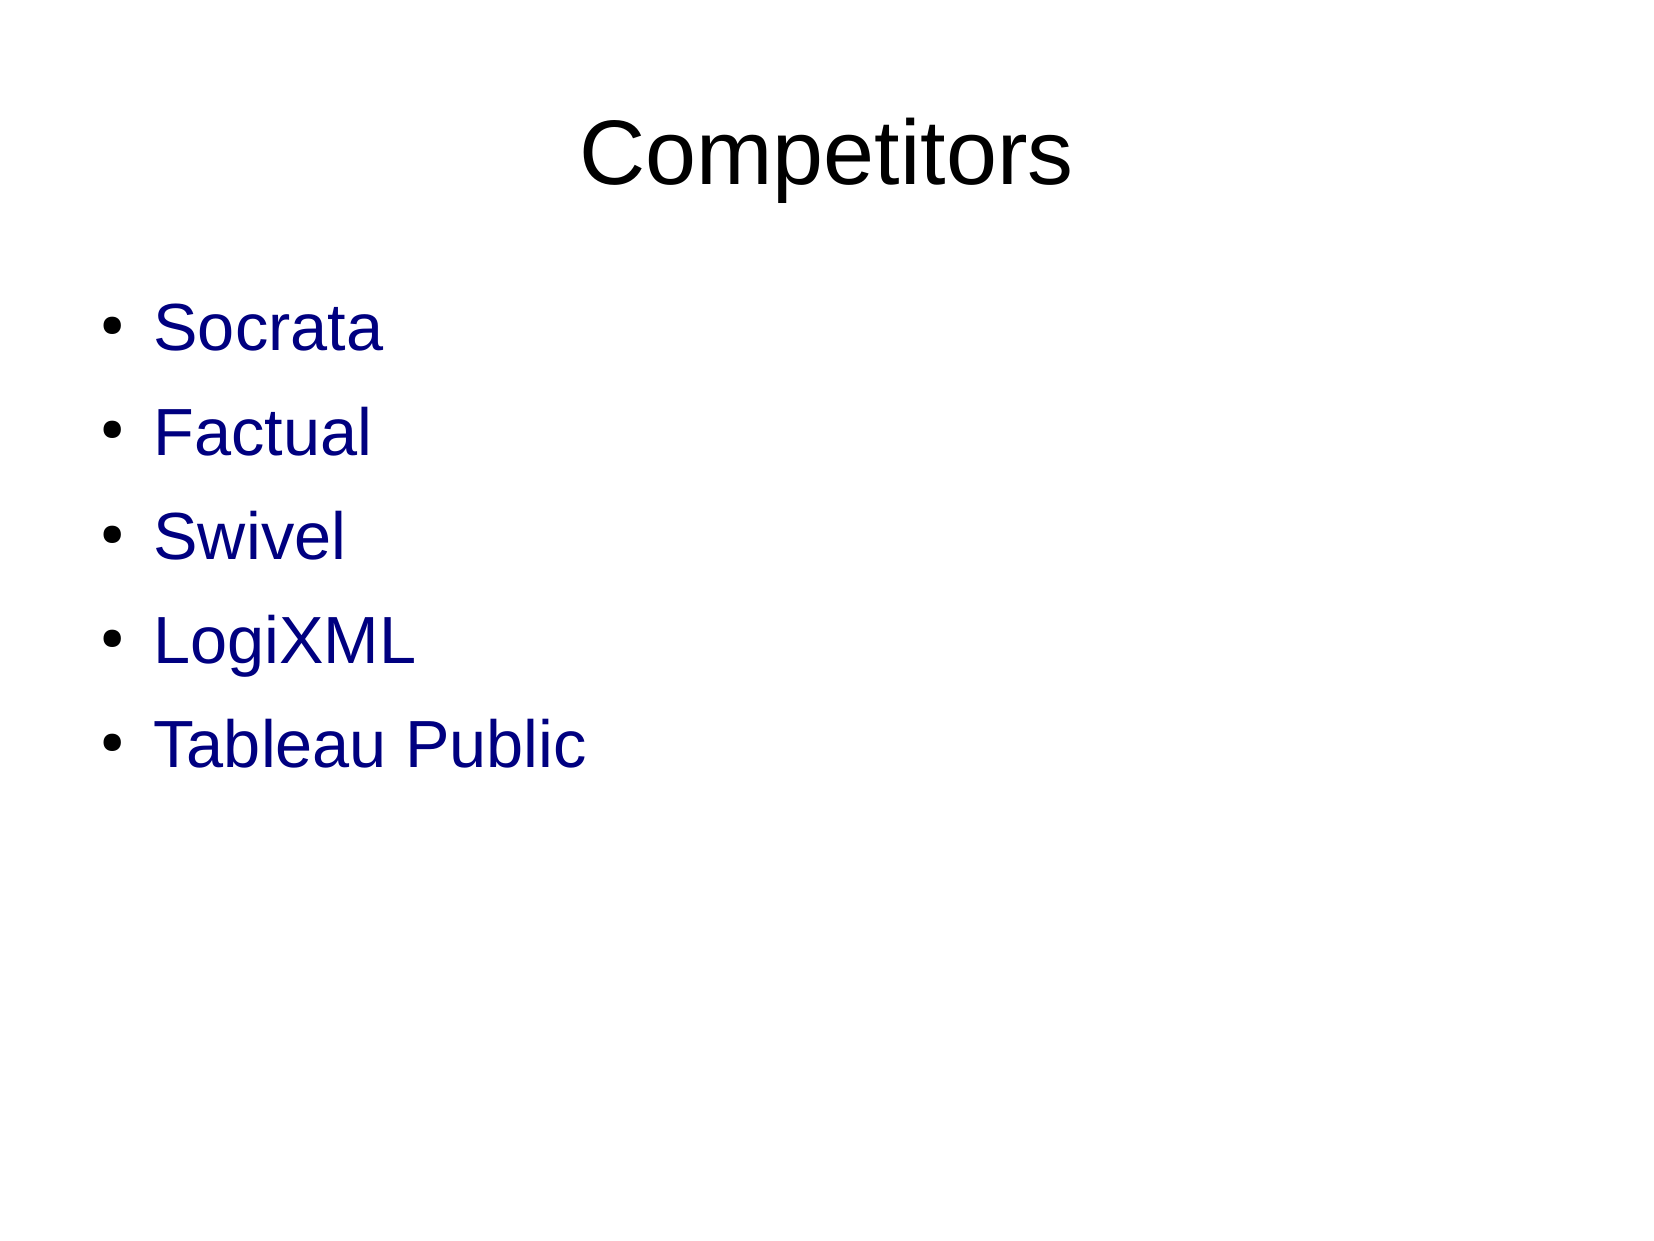

# Competitors
Socrata
Factual
Swivel
LogiXML
Tableau Public